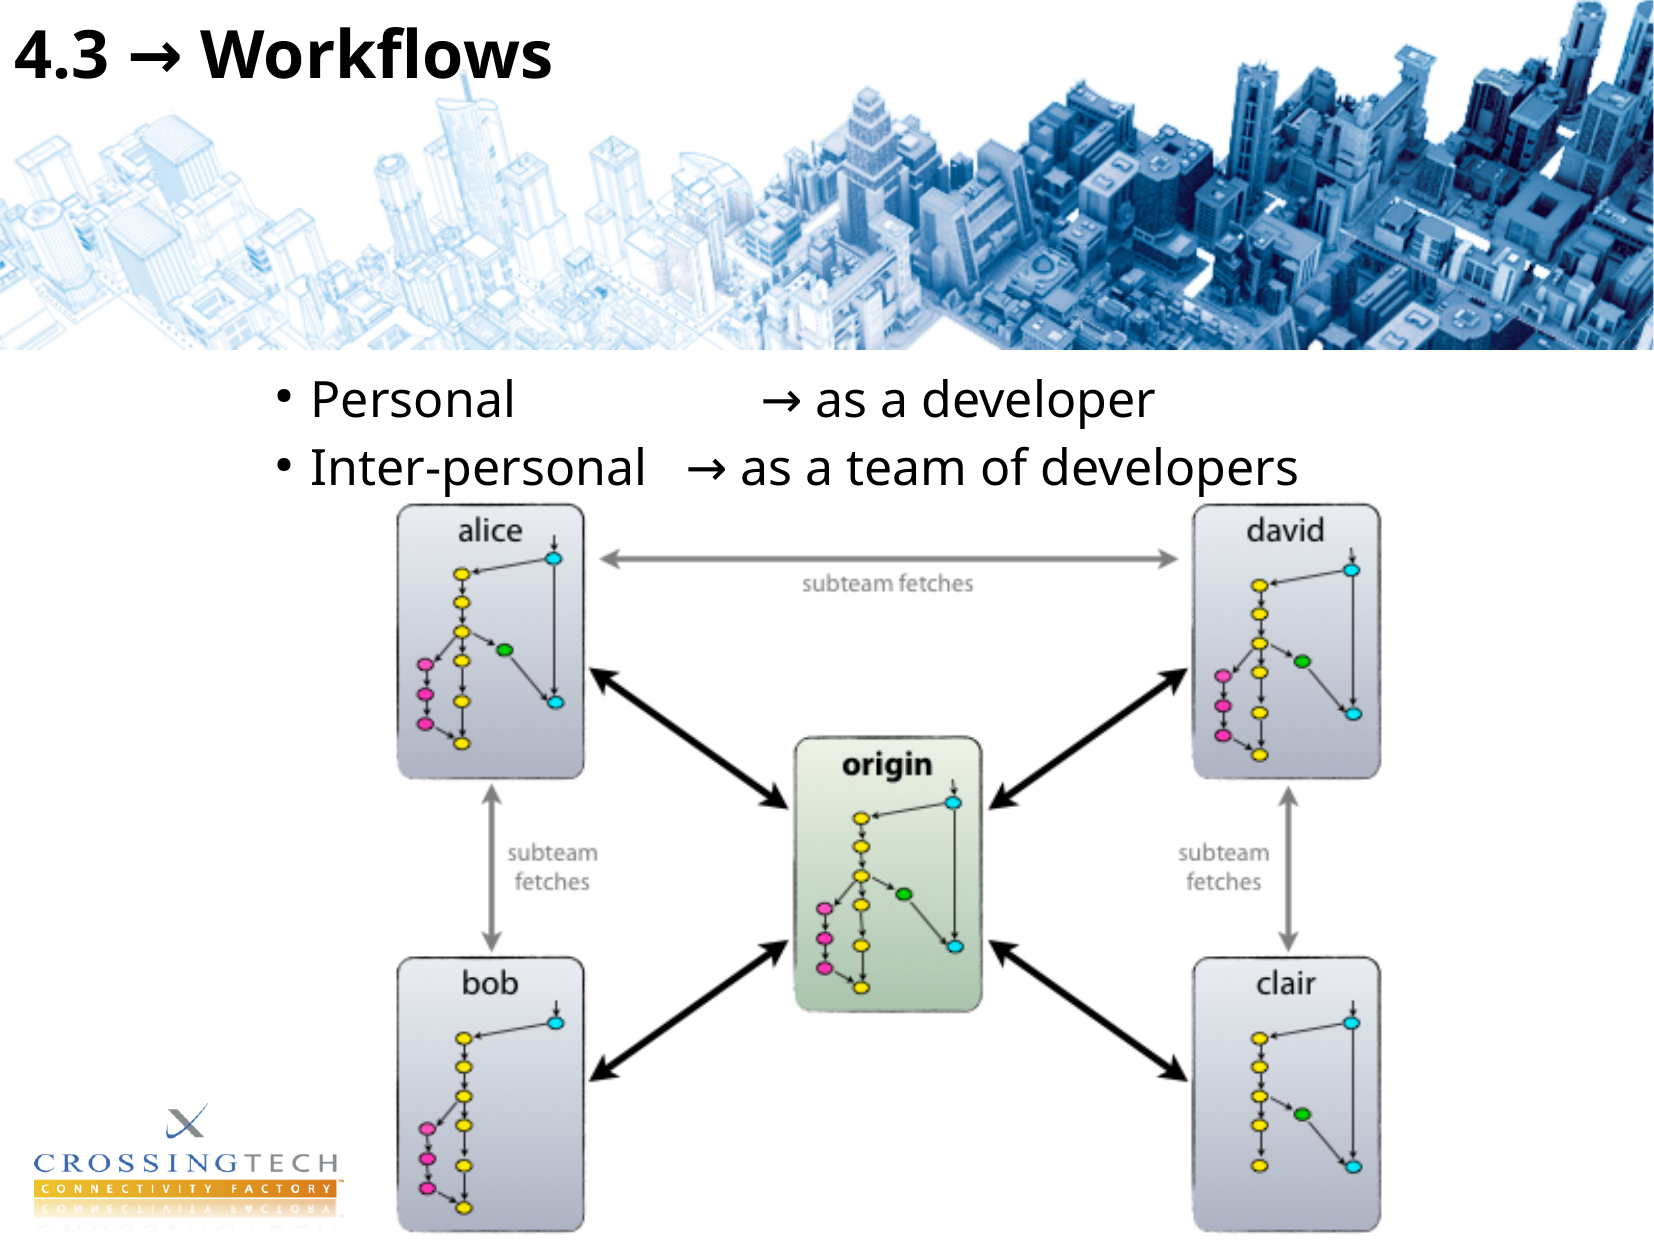

4.3 → Workflows
Personal 				→ as a developer
Inter-personal 	→ as a team of developers